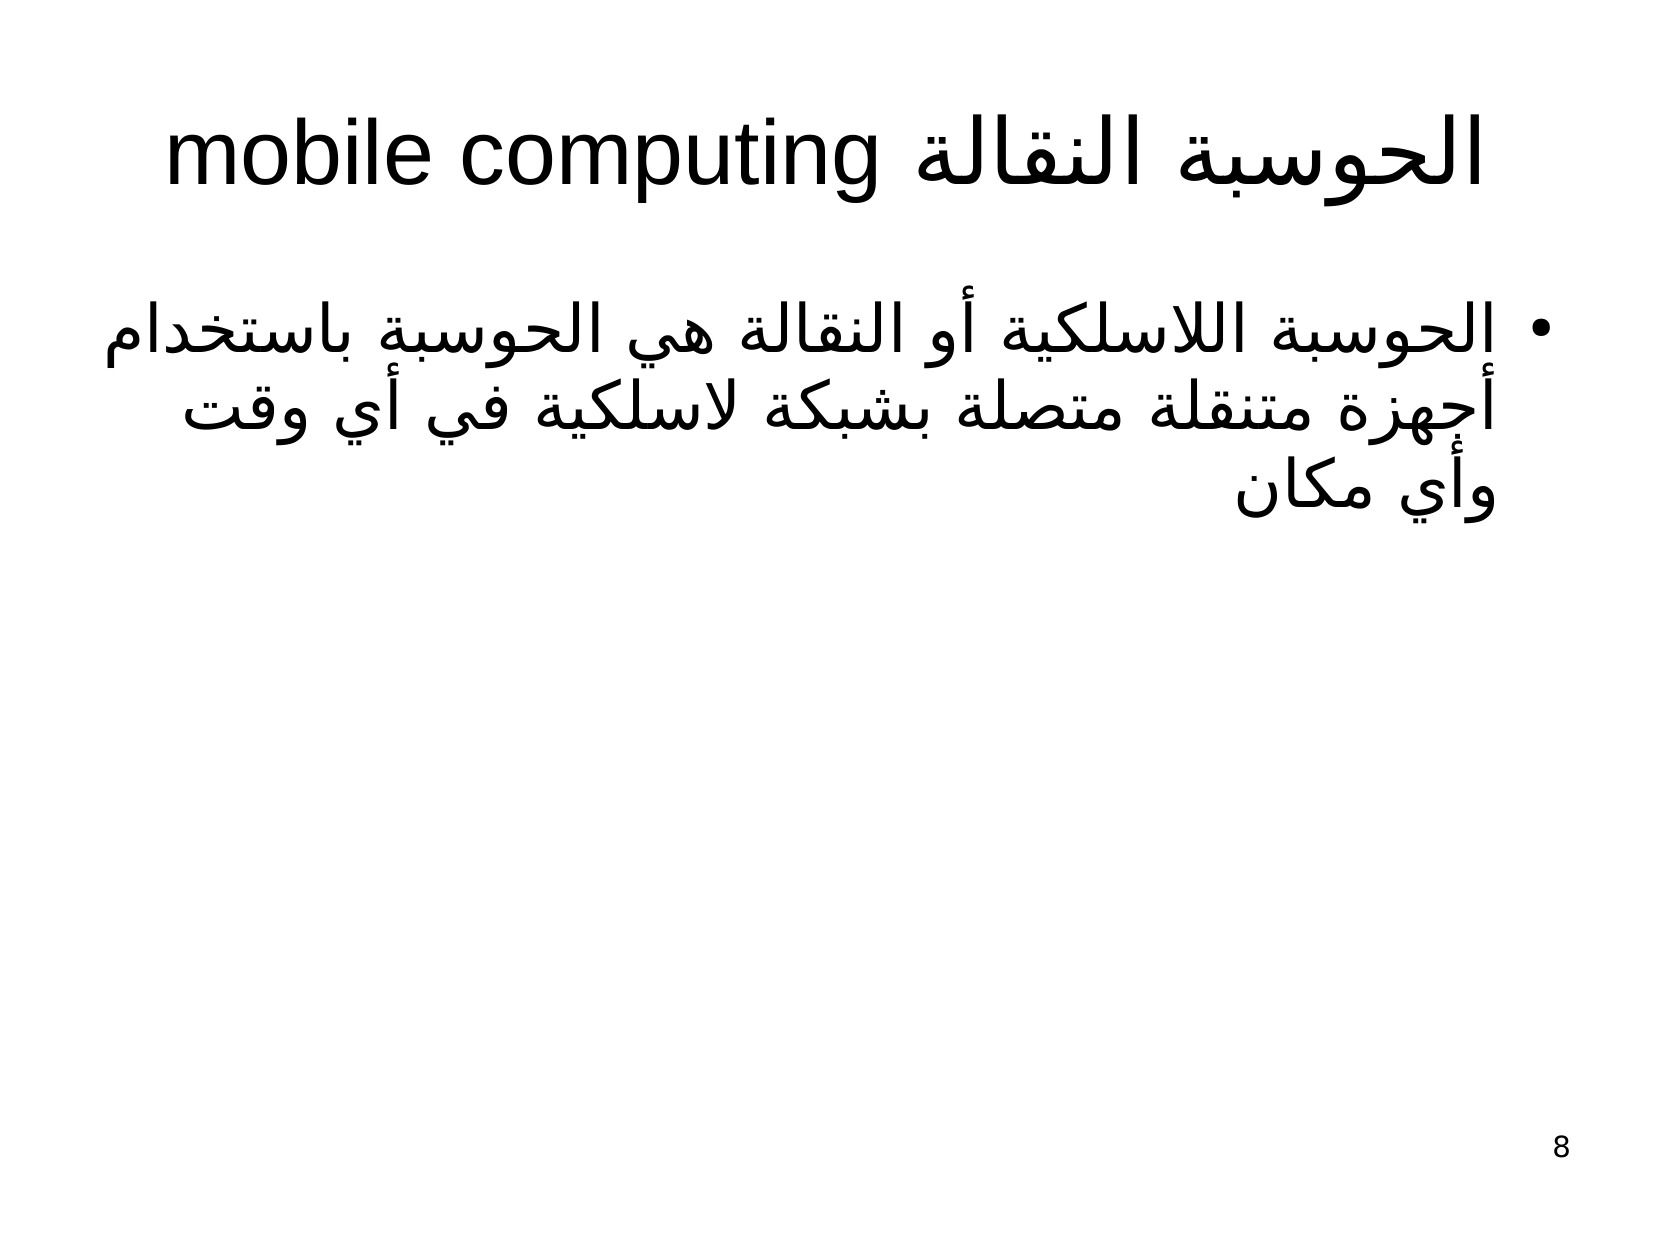

# الحوسبة النقالة mobile computing
الحوسبة اللاسلكية أو النقالة هي الحوسبة باستخدام أجهزة متنقلة متصلة بشبكة لاسلكية في أي وقت وأي مكان
8